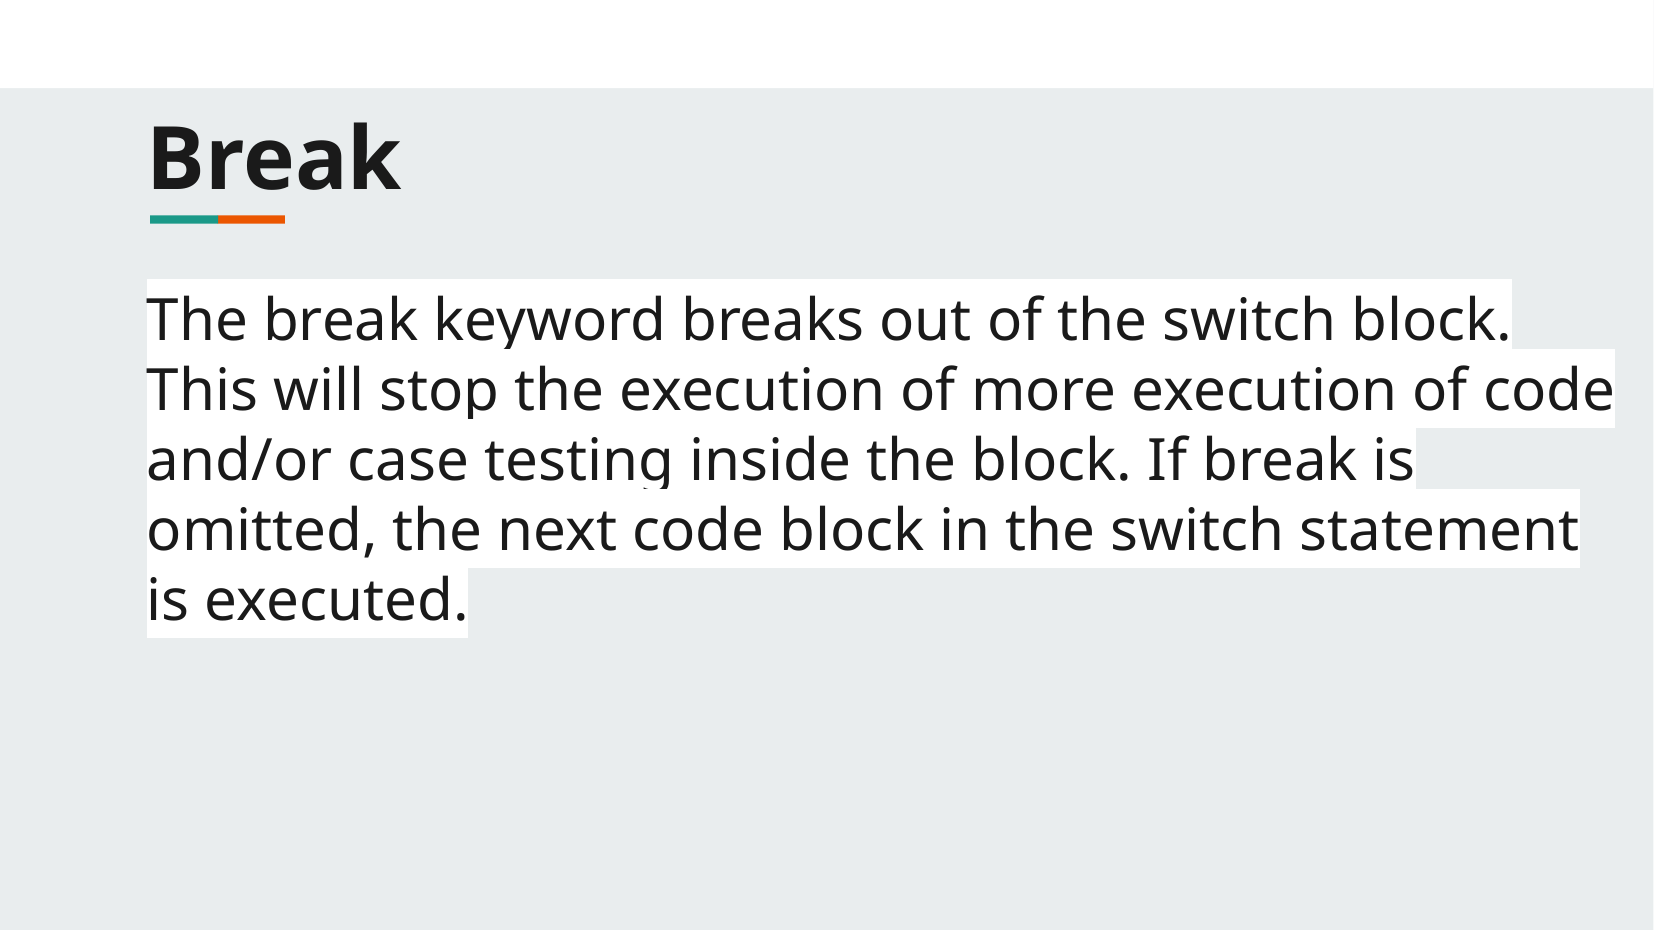

# Break The break keyword breaks out of the switch block. This will stop the execution of more execution of code and/or case testing inside the block. If break is omitted, the next code block in the switch statement is executed.